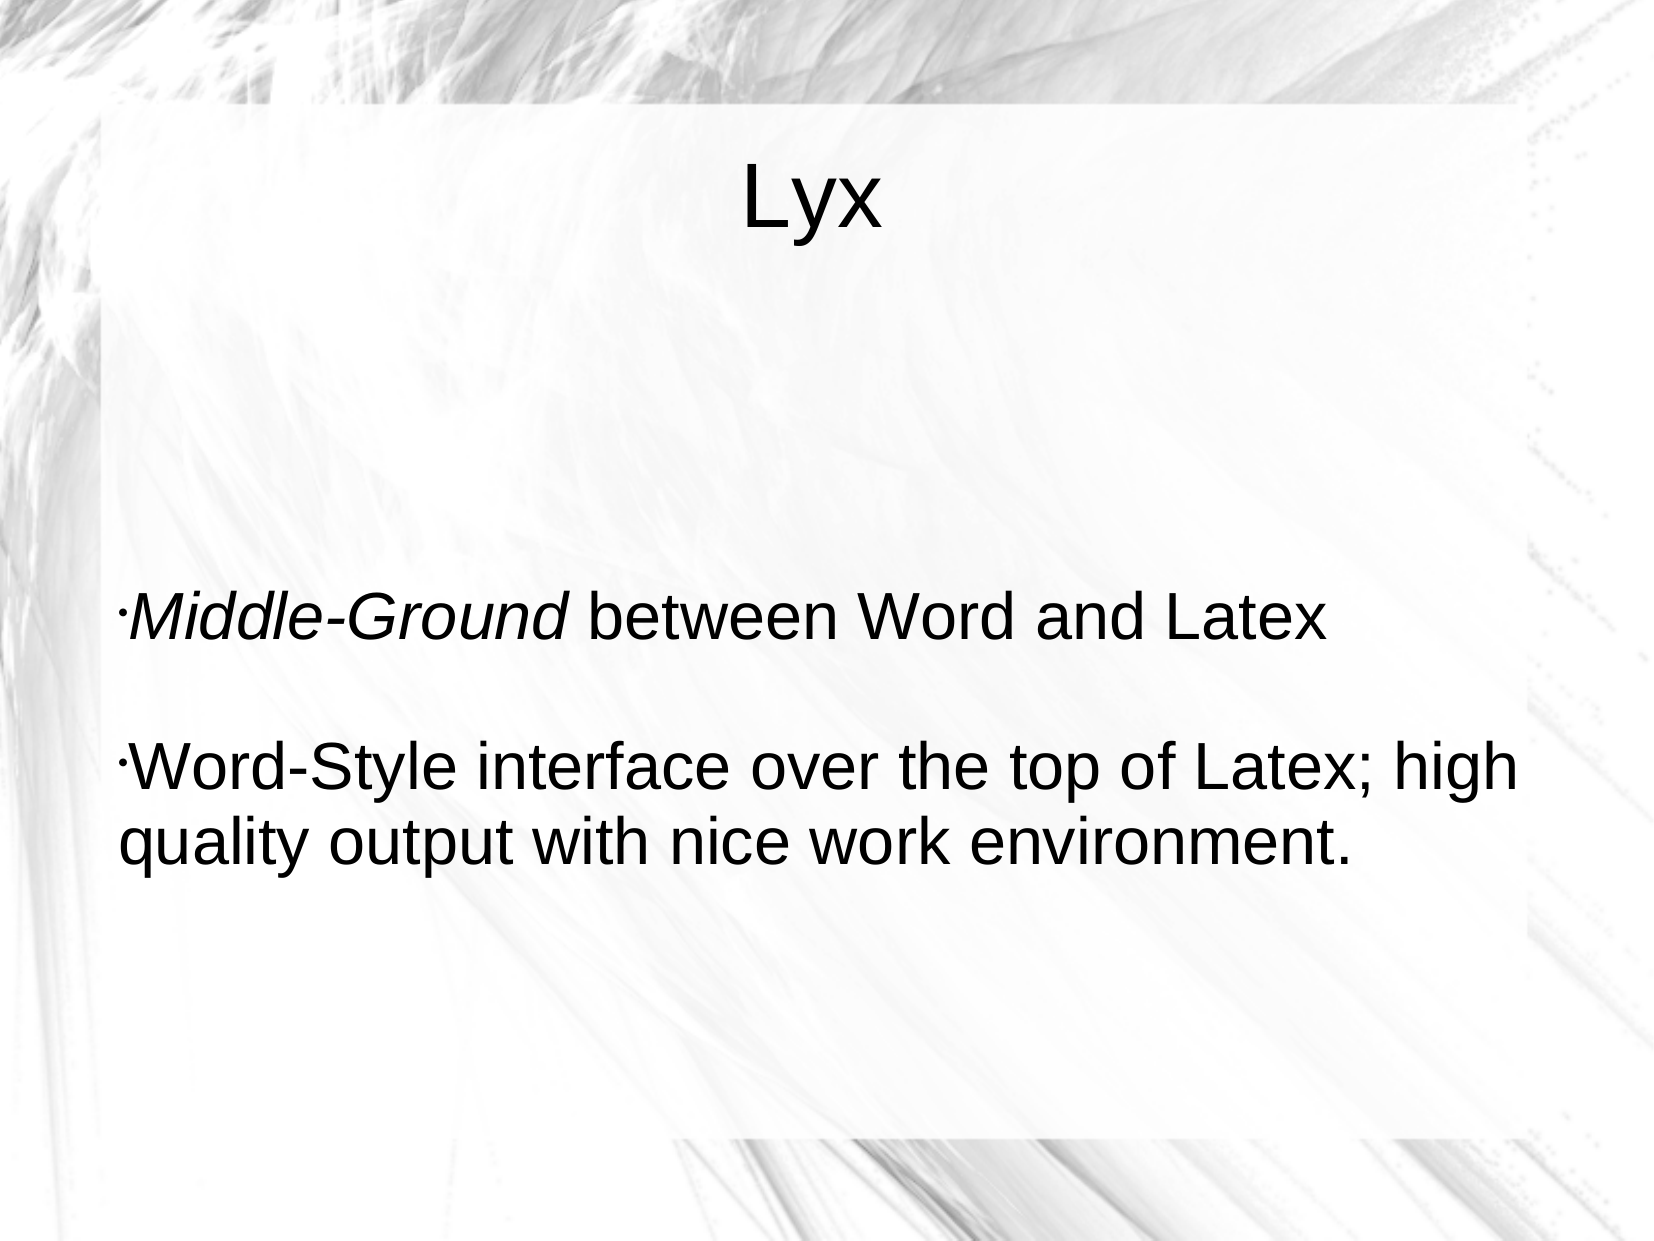

# Lyx
Middle-Ground between Word and Latex
Word-Style interface over the top of Latex; high quality output with nice work environment.